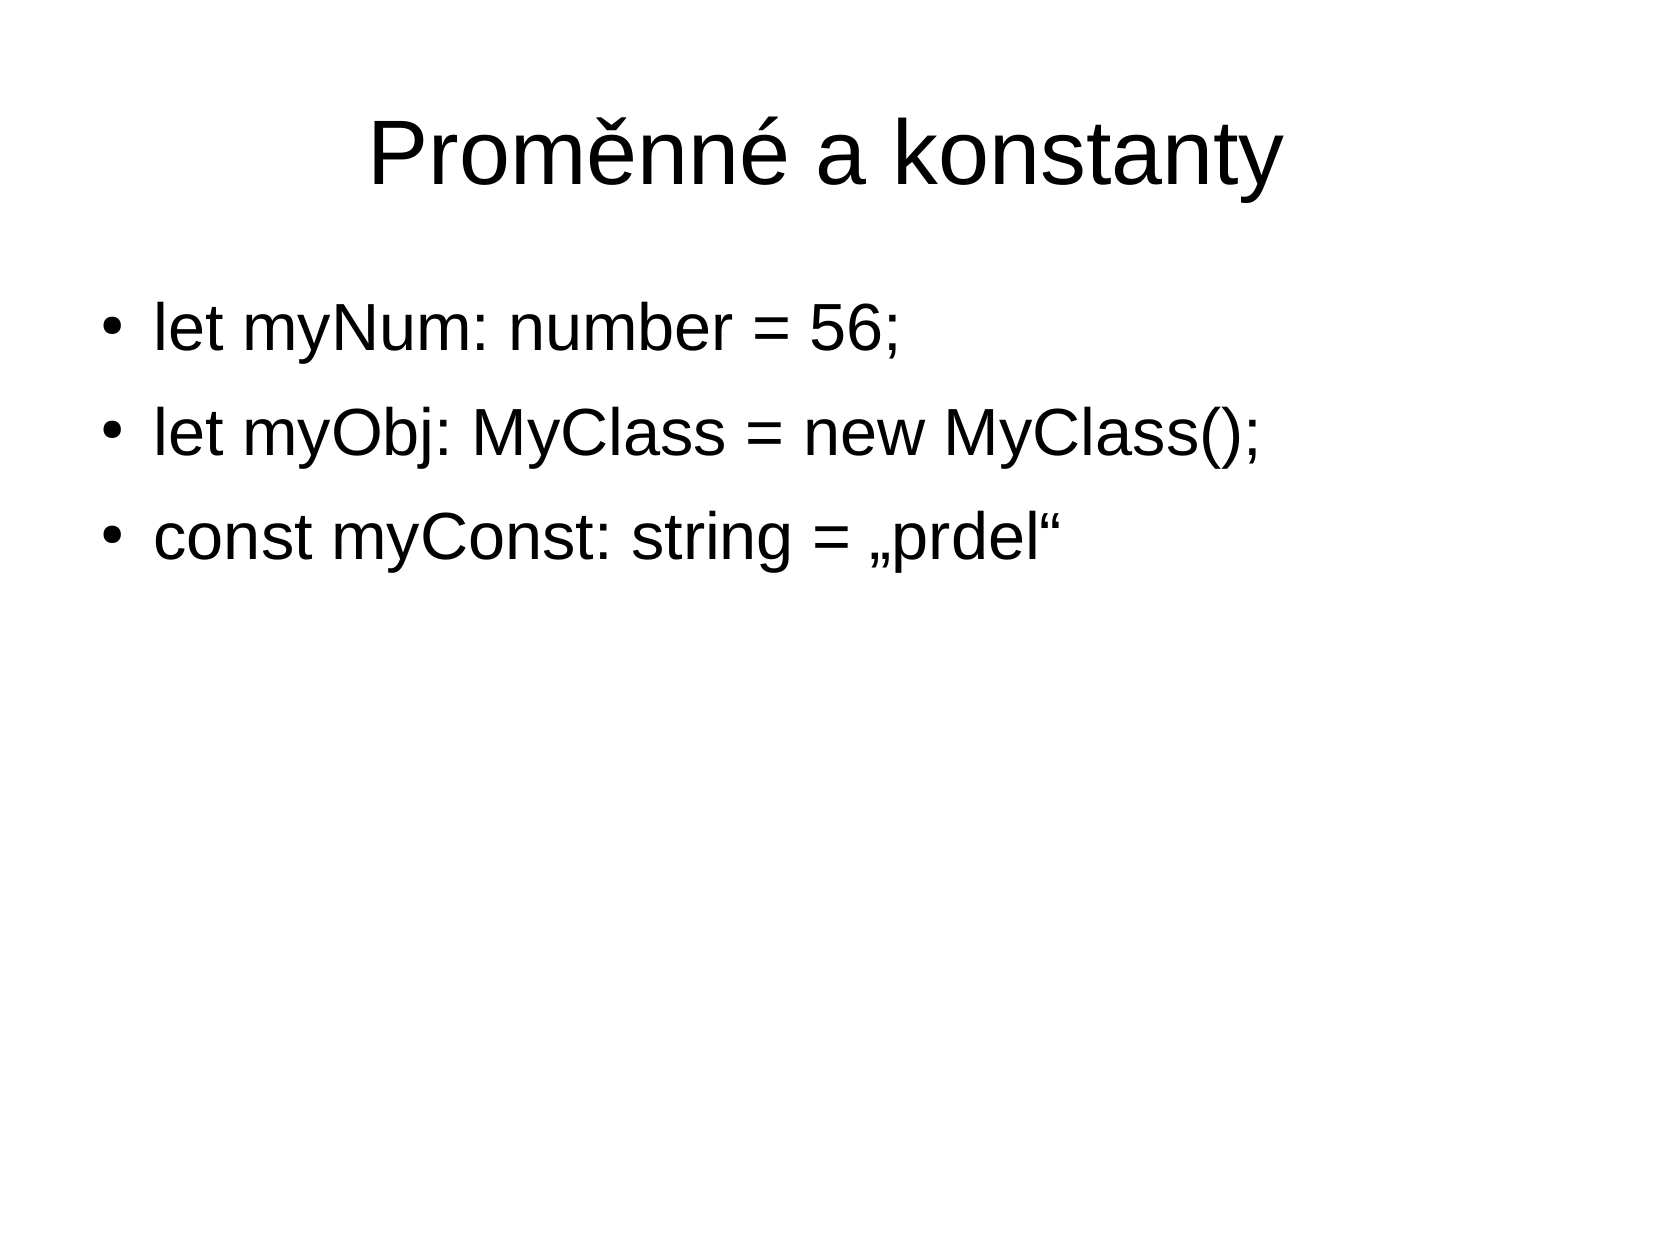

# Proměnné a konstanty
let myNum: number = 56;
let myObj: MyClass = new MyClass();
const myConst: string = „prdel“